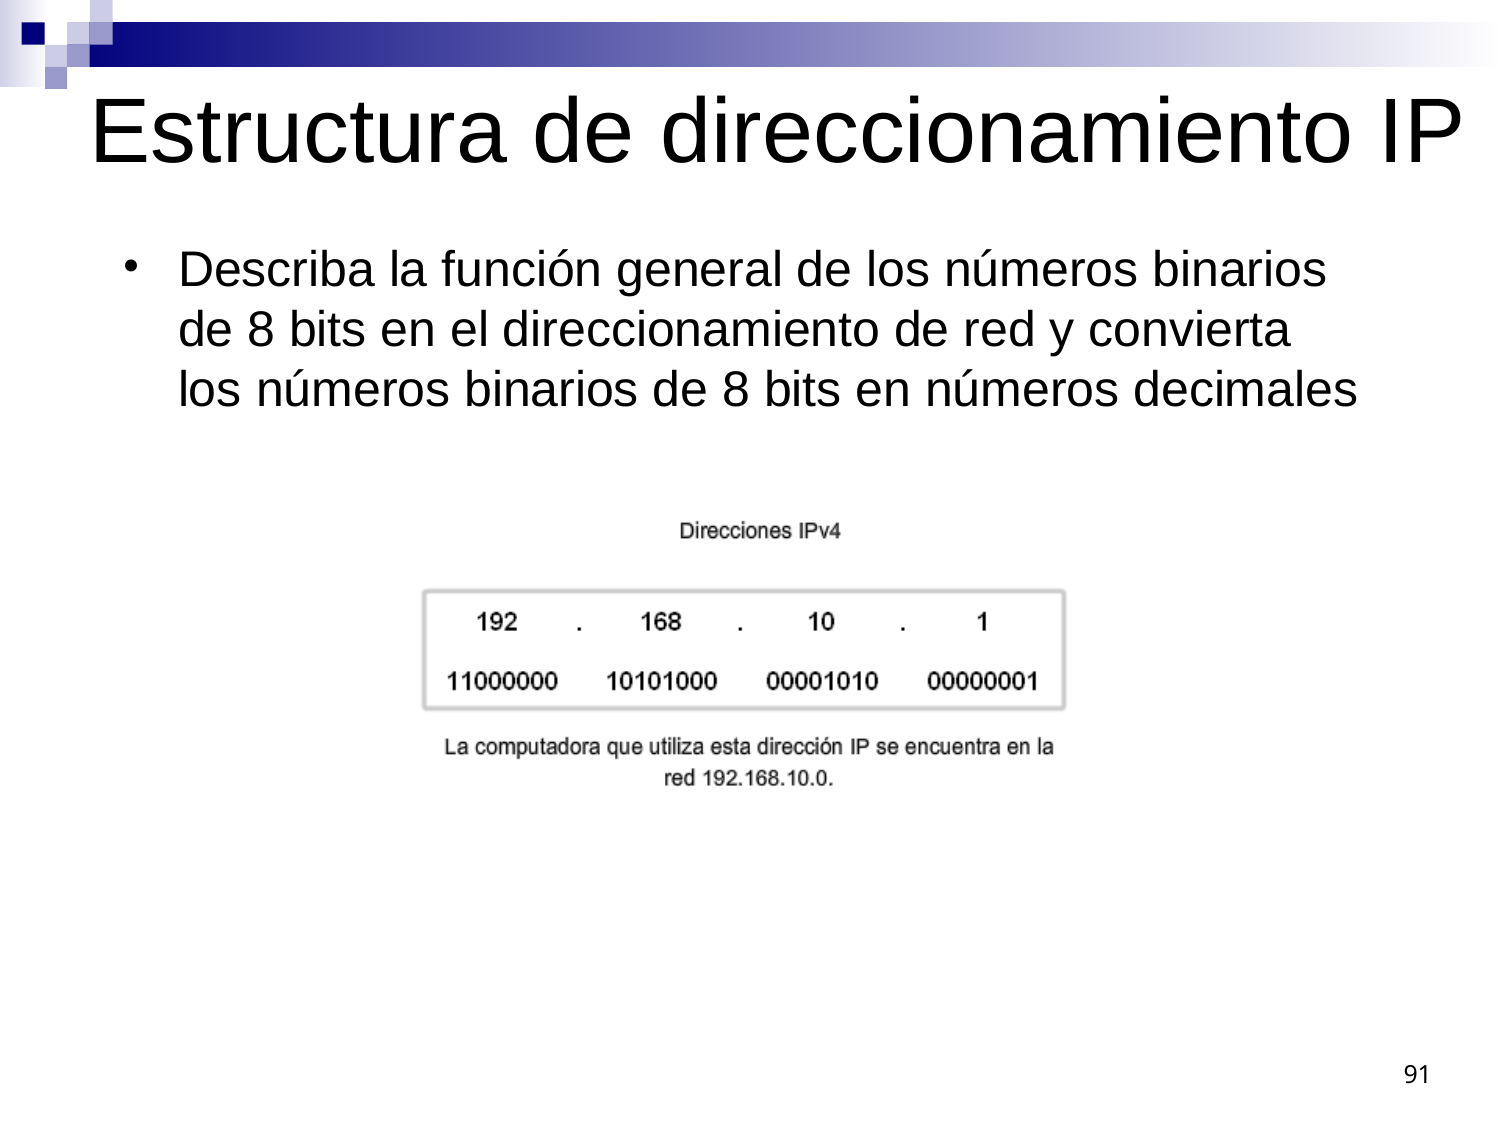

Estructura de direccionamiento IP
Describa la función general de los números binarios de 8 bits en el direccionamiento de red y convierta los números binarios de 8 bits en números decimales